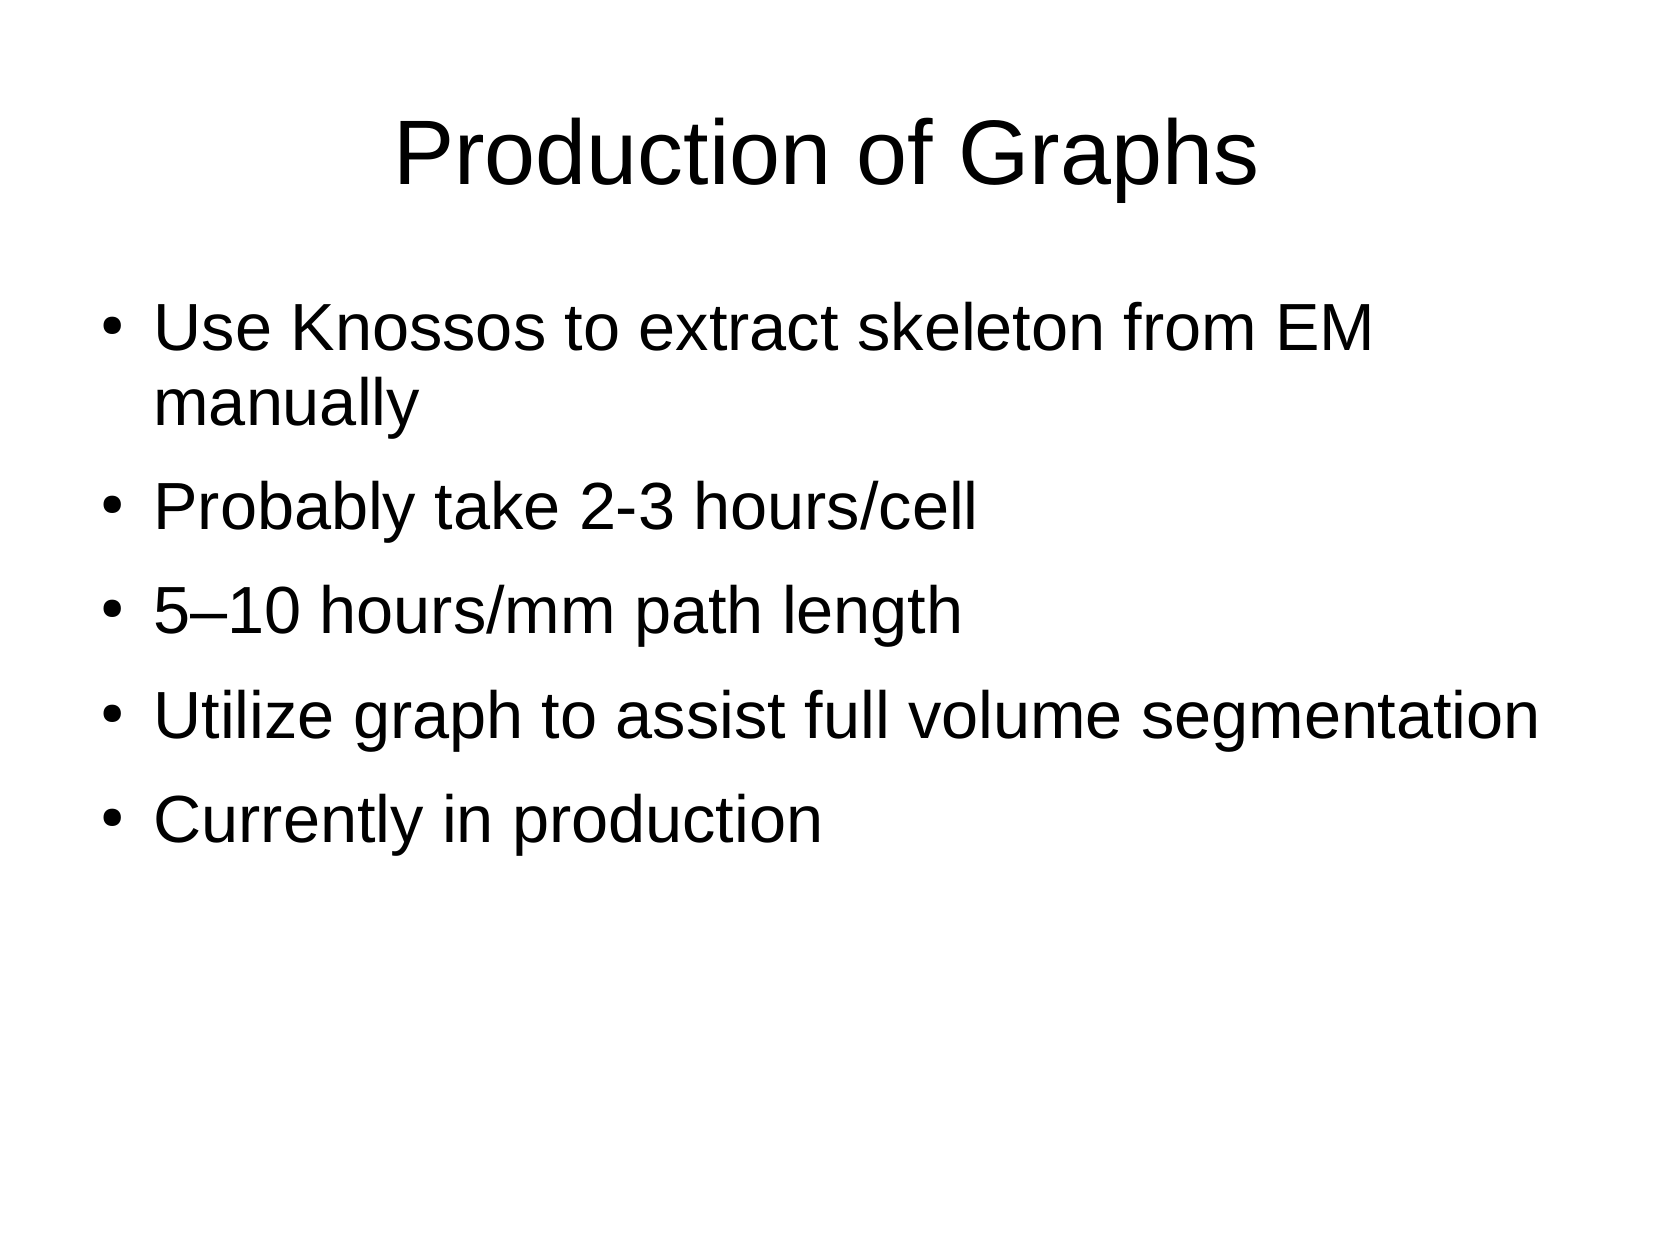

# Production of Graphs
Use Knossos to extract skeleton from EM manually
Probably take 2-3 hours/cell
5–10 hours/mm path length
Utilize graph to assist full volume segmentation
Currently in production